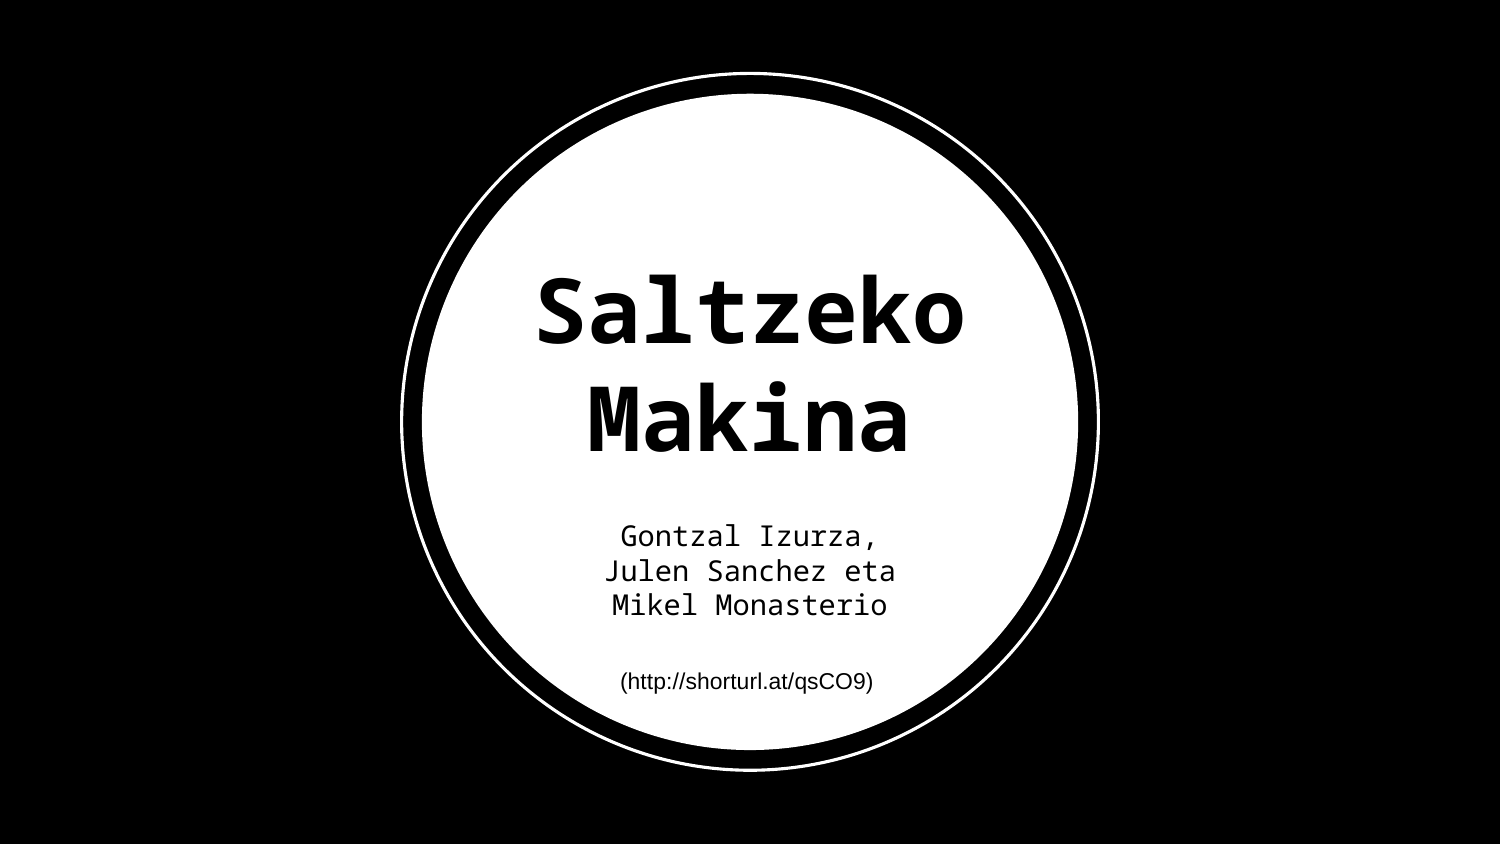

# Saltzeko Makina
Gontzal Izurza,
Julen Sanchez eta
Mikel Monasterio
(http://shorturl.at/qsCO9)